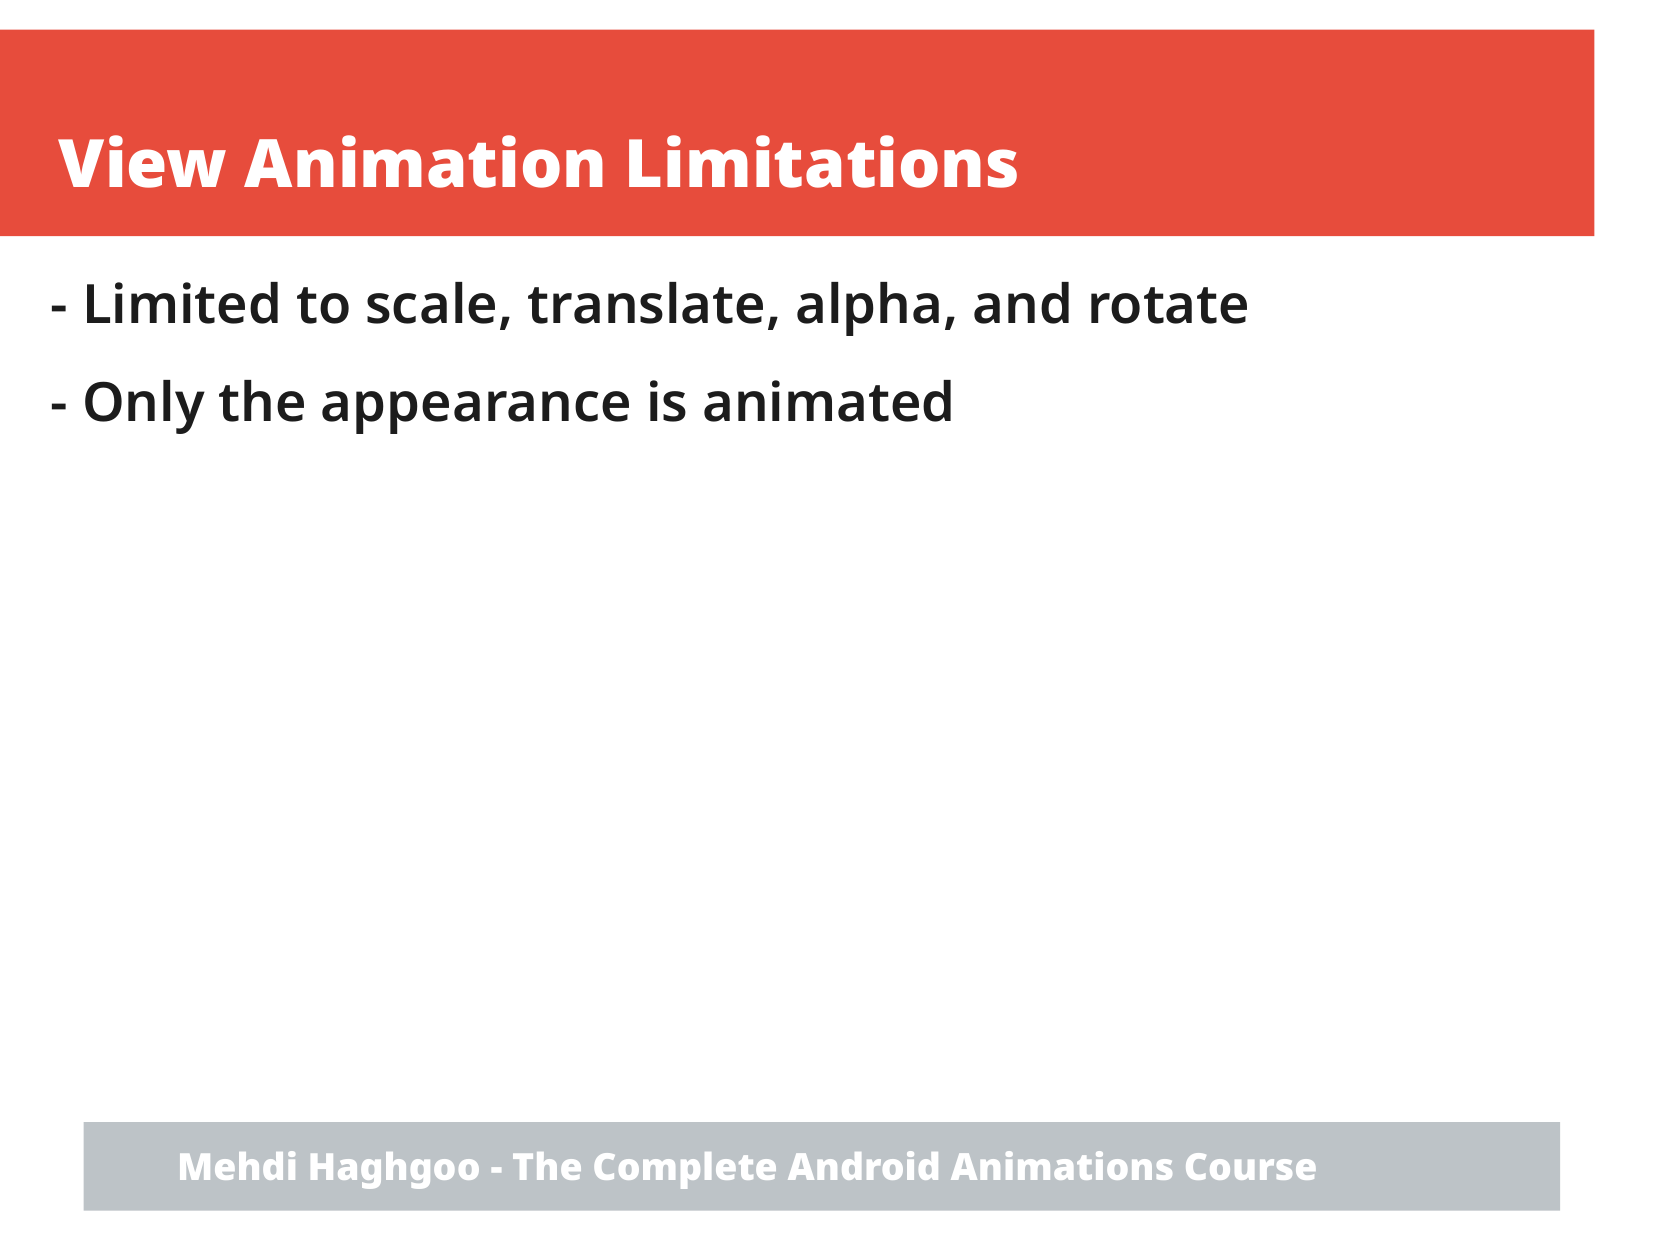

# View Animation Limitations
- Limited to scale, translate, alpha, and rotate
- Only the appearance is animated
Mehdi Haghgoo - The Complete Android Animations Course